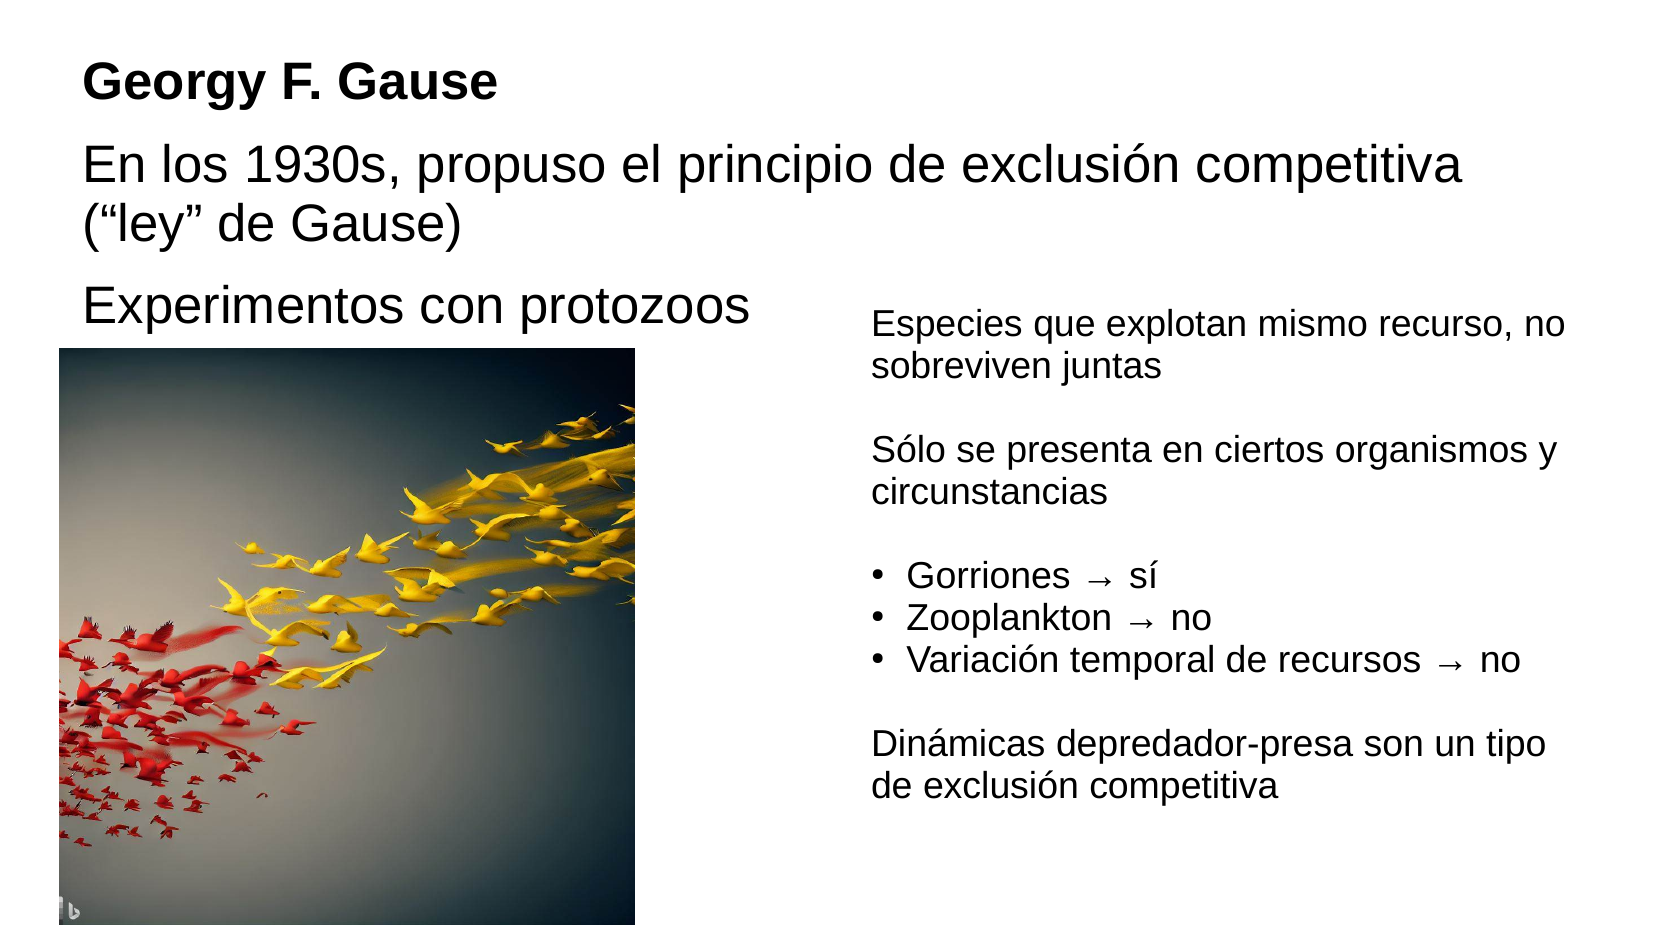

# Georgy F. Gause
En los 1930s, propuso el principio de exclusión competitiva (“ley” de Gause)
Experimentos con protozoos
Especies que explotan mismo recurso, no sobreviven juntas
Sólo se presenta en ciertos organismos y circunstancias
Gorriones → sí
Zooplankton → no
Variación temporal de recursos → no
Dinámicas depredador-presa son un tipo de exclusión competitiva